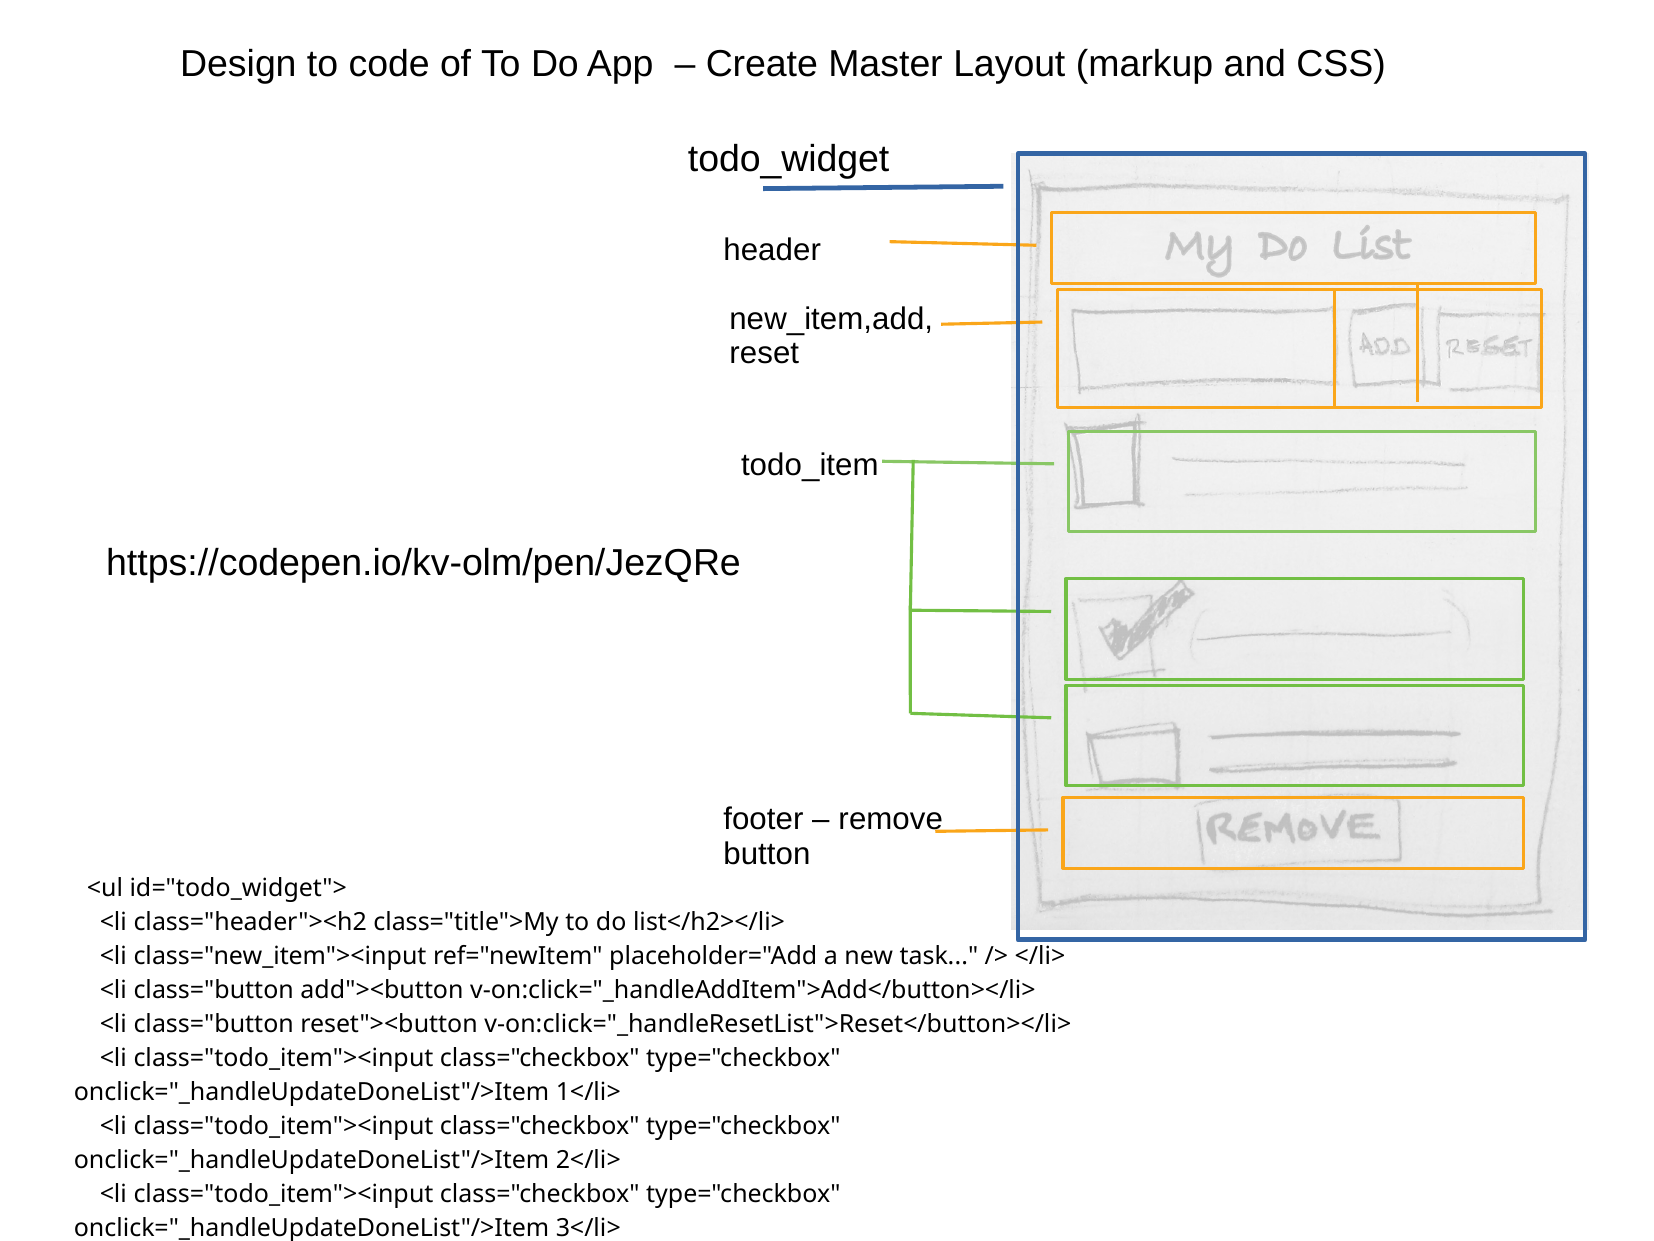

Design to code of To Do App – Create Master Layout (markup and CSS)
todo_widget
header
new_item,add,
reset
todo_item
https://codepen.io/kv-olm/pen/JezQRe
footer – remove button
 <ul id="todo_widget">
 <li class="header"><h2 class="title">My to do list</h2></li>
 <li class="new_item"><input ref="newItem" placeholder="Add a new task..." /> </li>
 <li class="button add"><button v-on:click="_handleAddItem">Add</button></li>
 <li class="button reset"><button v-on:click="_handleResetList">Reset</button></li>
 <li class="todo_item"><input class="checkbox" type="checkbox" onclick="_handleUpdateDoneList"/>Item 1</li>
 <li class="todo_item"><input class="checkbox" type="checkbox" onclick="_handleUpdateDoneList"/>Item 2</li>
 <li class="todo_item"><input class="checkbox" type="checkbox" onclick="_handleUpdateDoneList"/>Item 3</li>
 <li class="todo_item"><input class="checkbox" type="checkbox" onclick="_handleUpdateDoneList"/>Item 4</li>
 <li class="footer"> <button class="remove" onClick="_handleRemoveDoneItems">Remove</button></li>
 </ul>